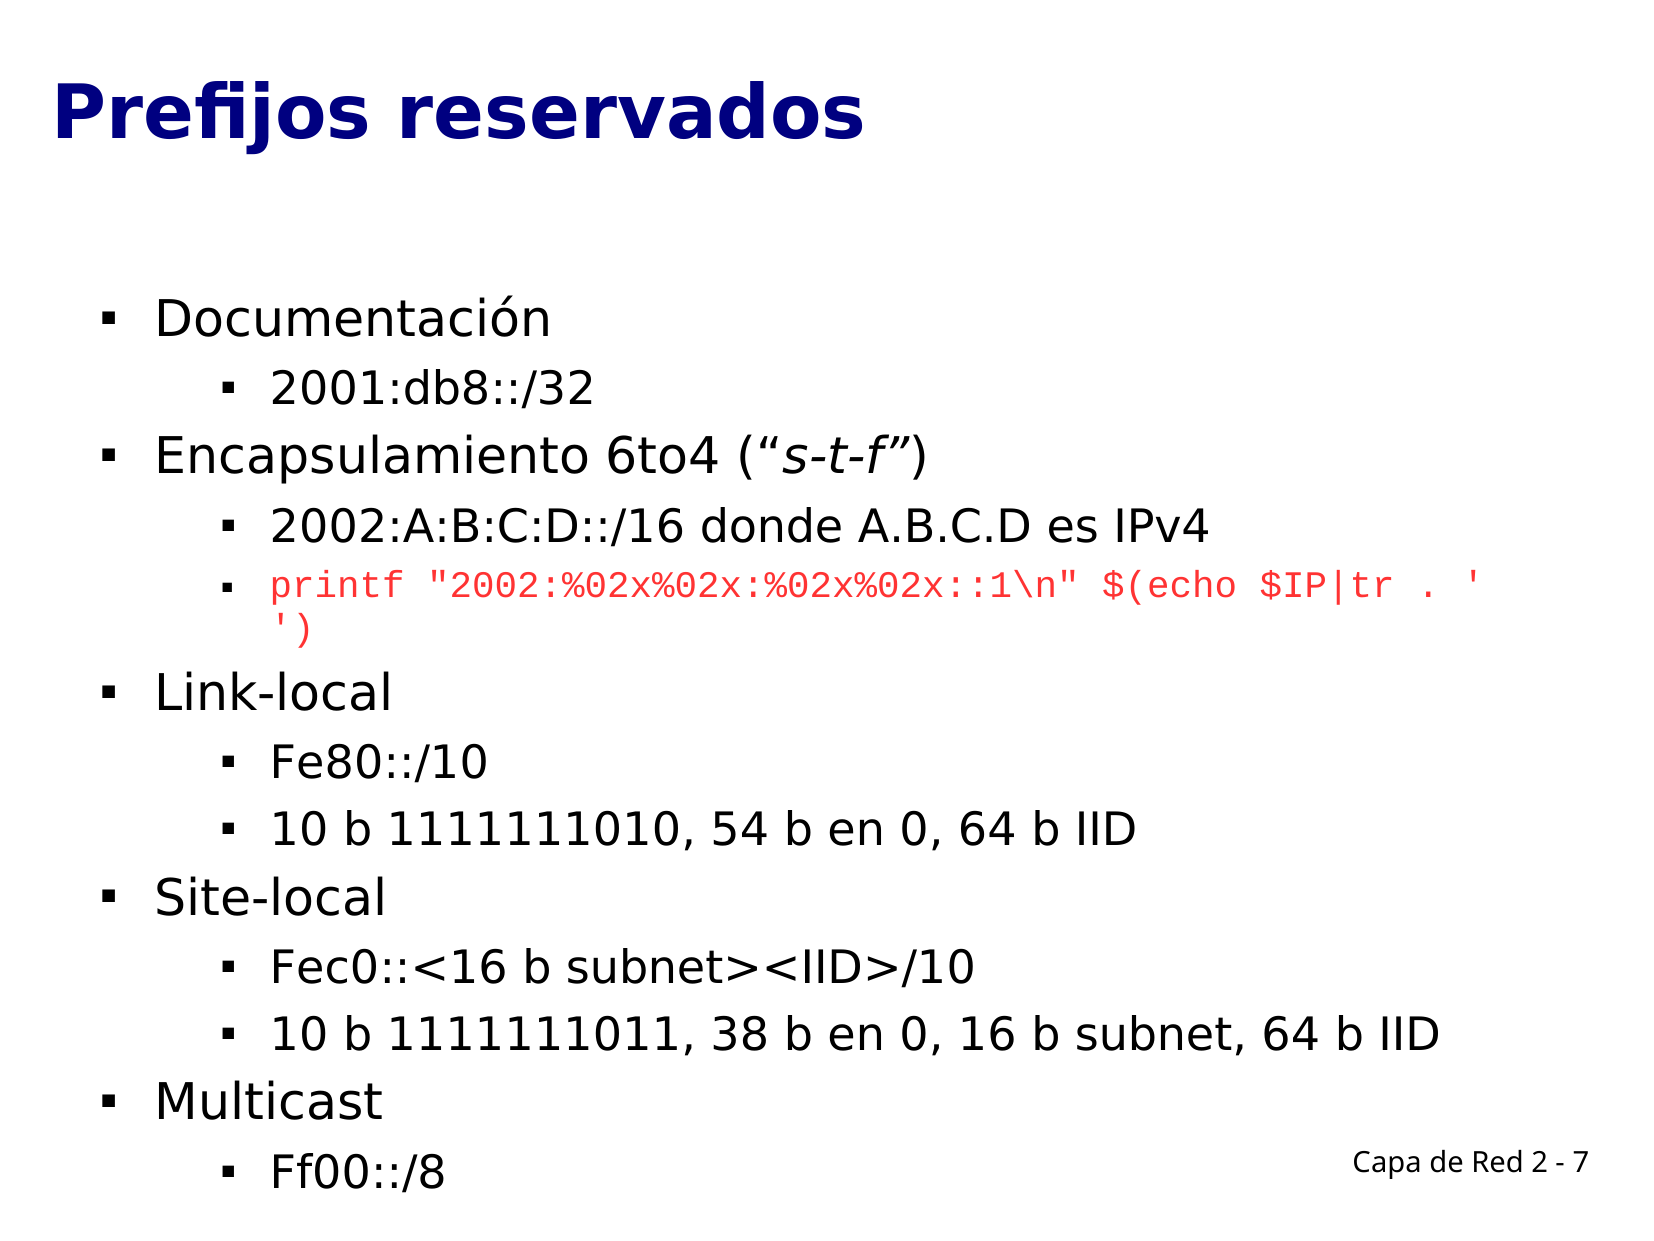

# Prefijos reservados
Documentación
2001:db8::/32
Encapsulamiento 6to4 (“s-t-f”)
2002:A:B:C:D::/16 donde A.B.C.D es IPv4
printf "2002:%02x%02x:%02x%02x::1\n" $(echo $IP|tr . ' ')
Link-local
Fe80::/10
10 b 1111111010, 54 b en 0, 64 b IID
Site-local
Fec0::<16 b subnet><IID>/10
10 b 1111111011, 38 b en 0, 16 b subnet, 64 b IID
Multicast
Ff00::/8